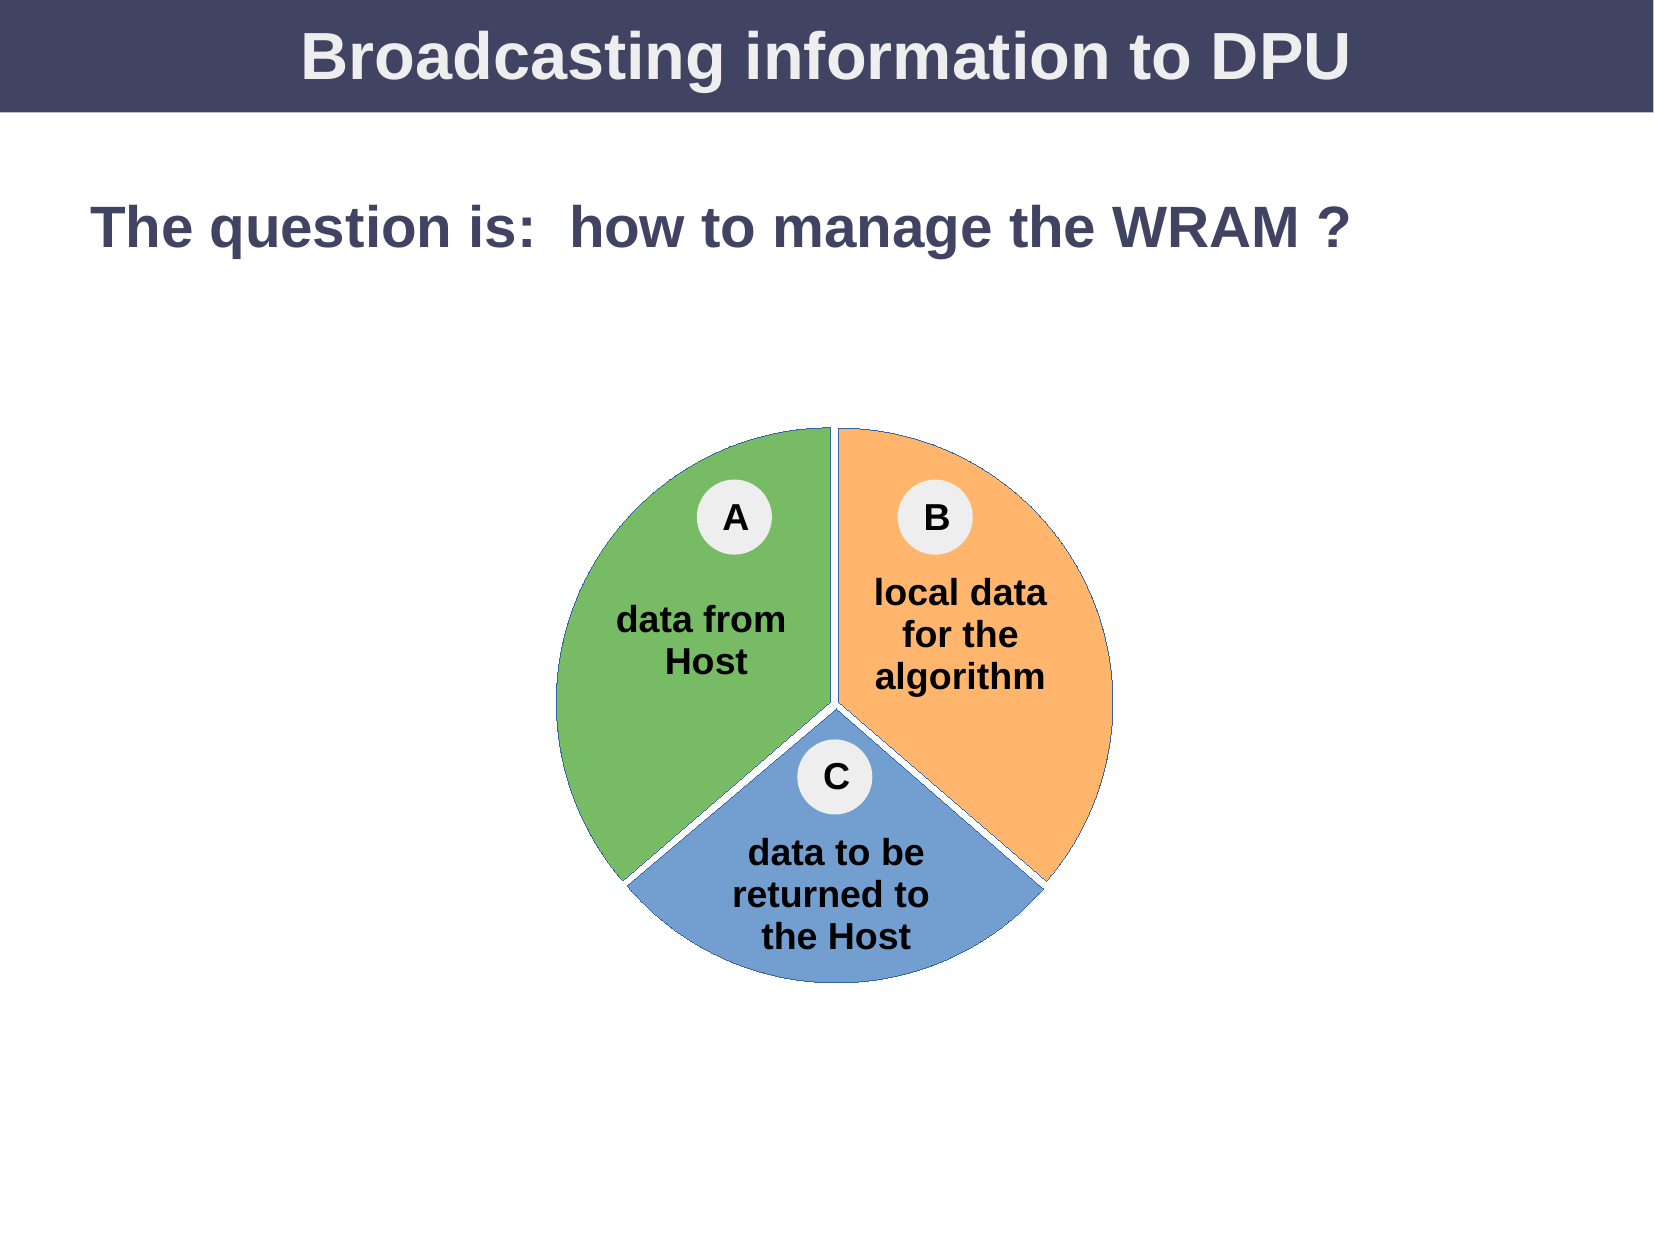

Broadcasting information to DPU
The question is: how to manage the WRAM ?
A
B
local data
for the algorithm
data from
Host
C
data to be
returned to
the Host